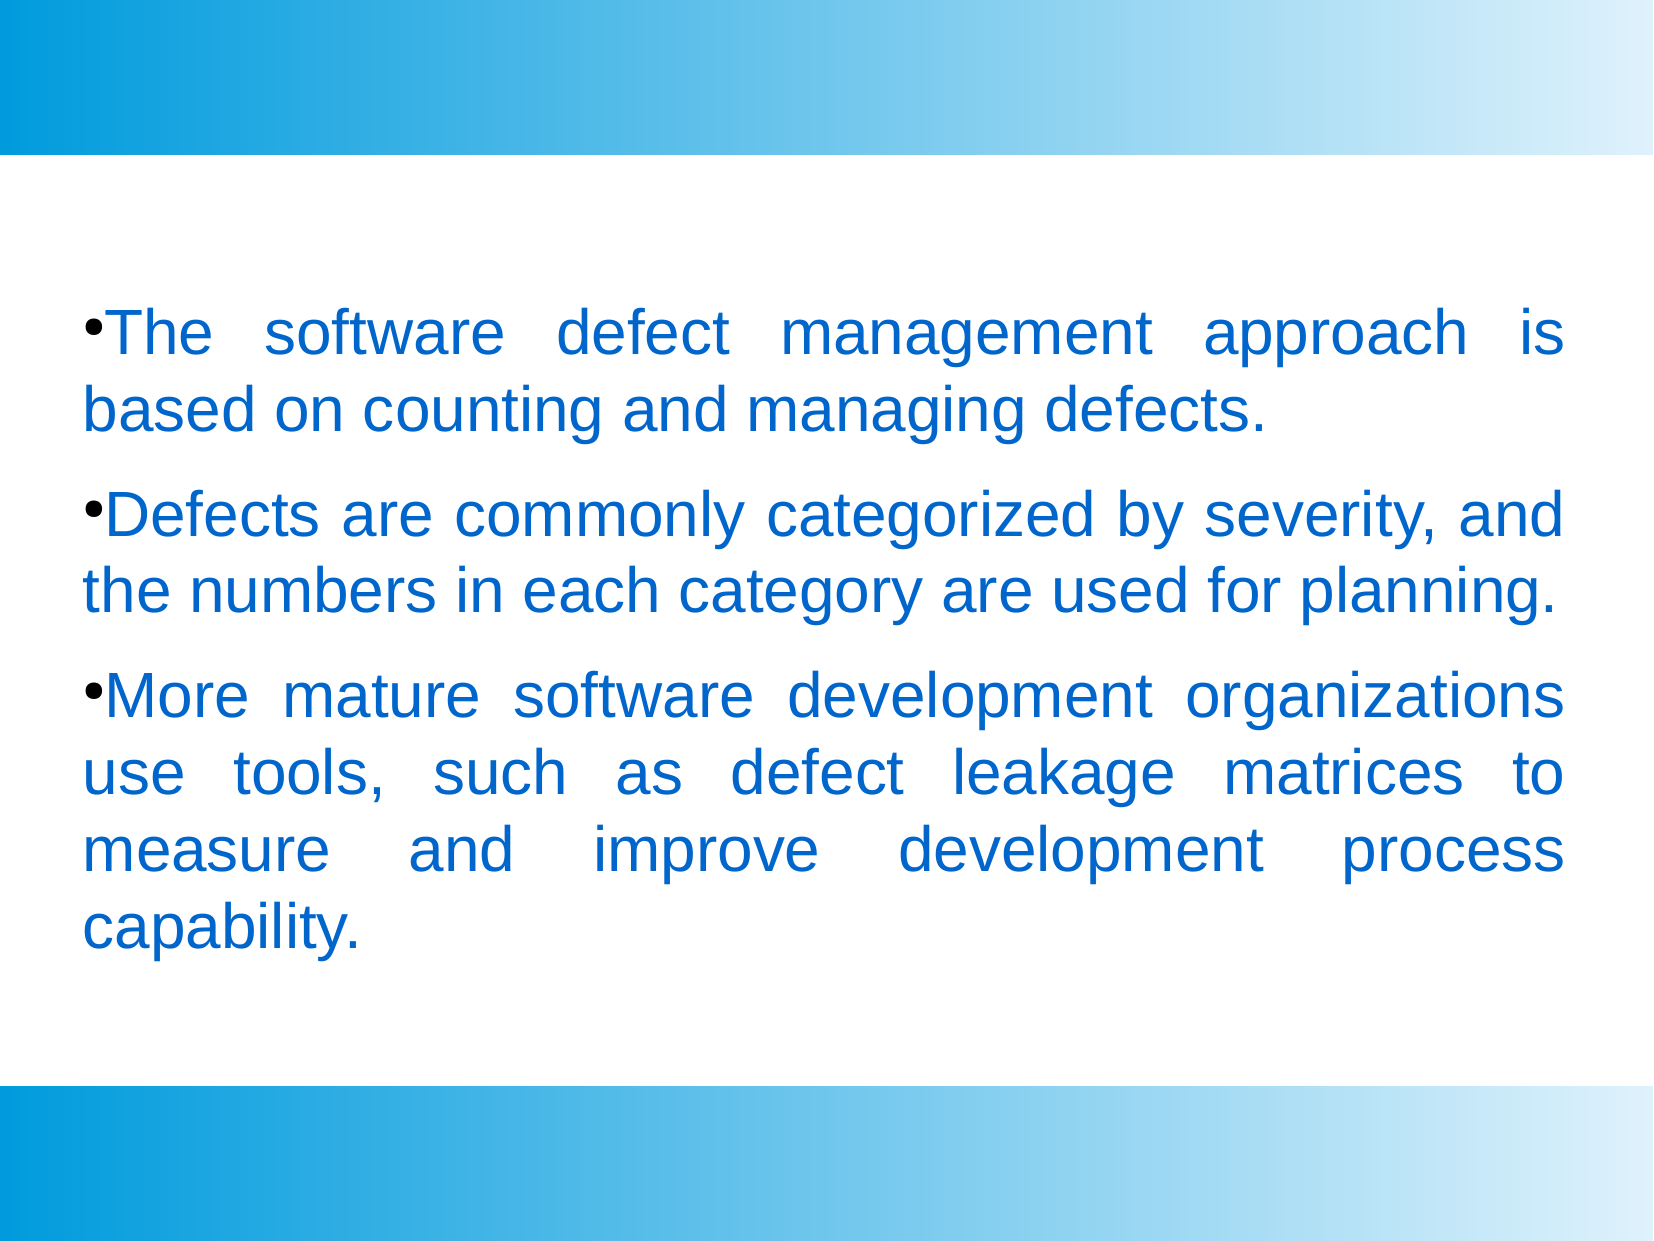

#
The software defect management approach is based on counting and managing defects.
Defects are commonly categorized by severity, and the numbers in each category are used for planning.
More mature software development organizations use tools, such as defect leakage matrices to measure and improve development process capability.